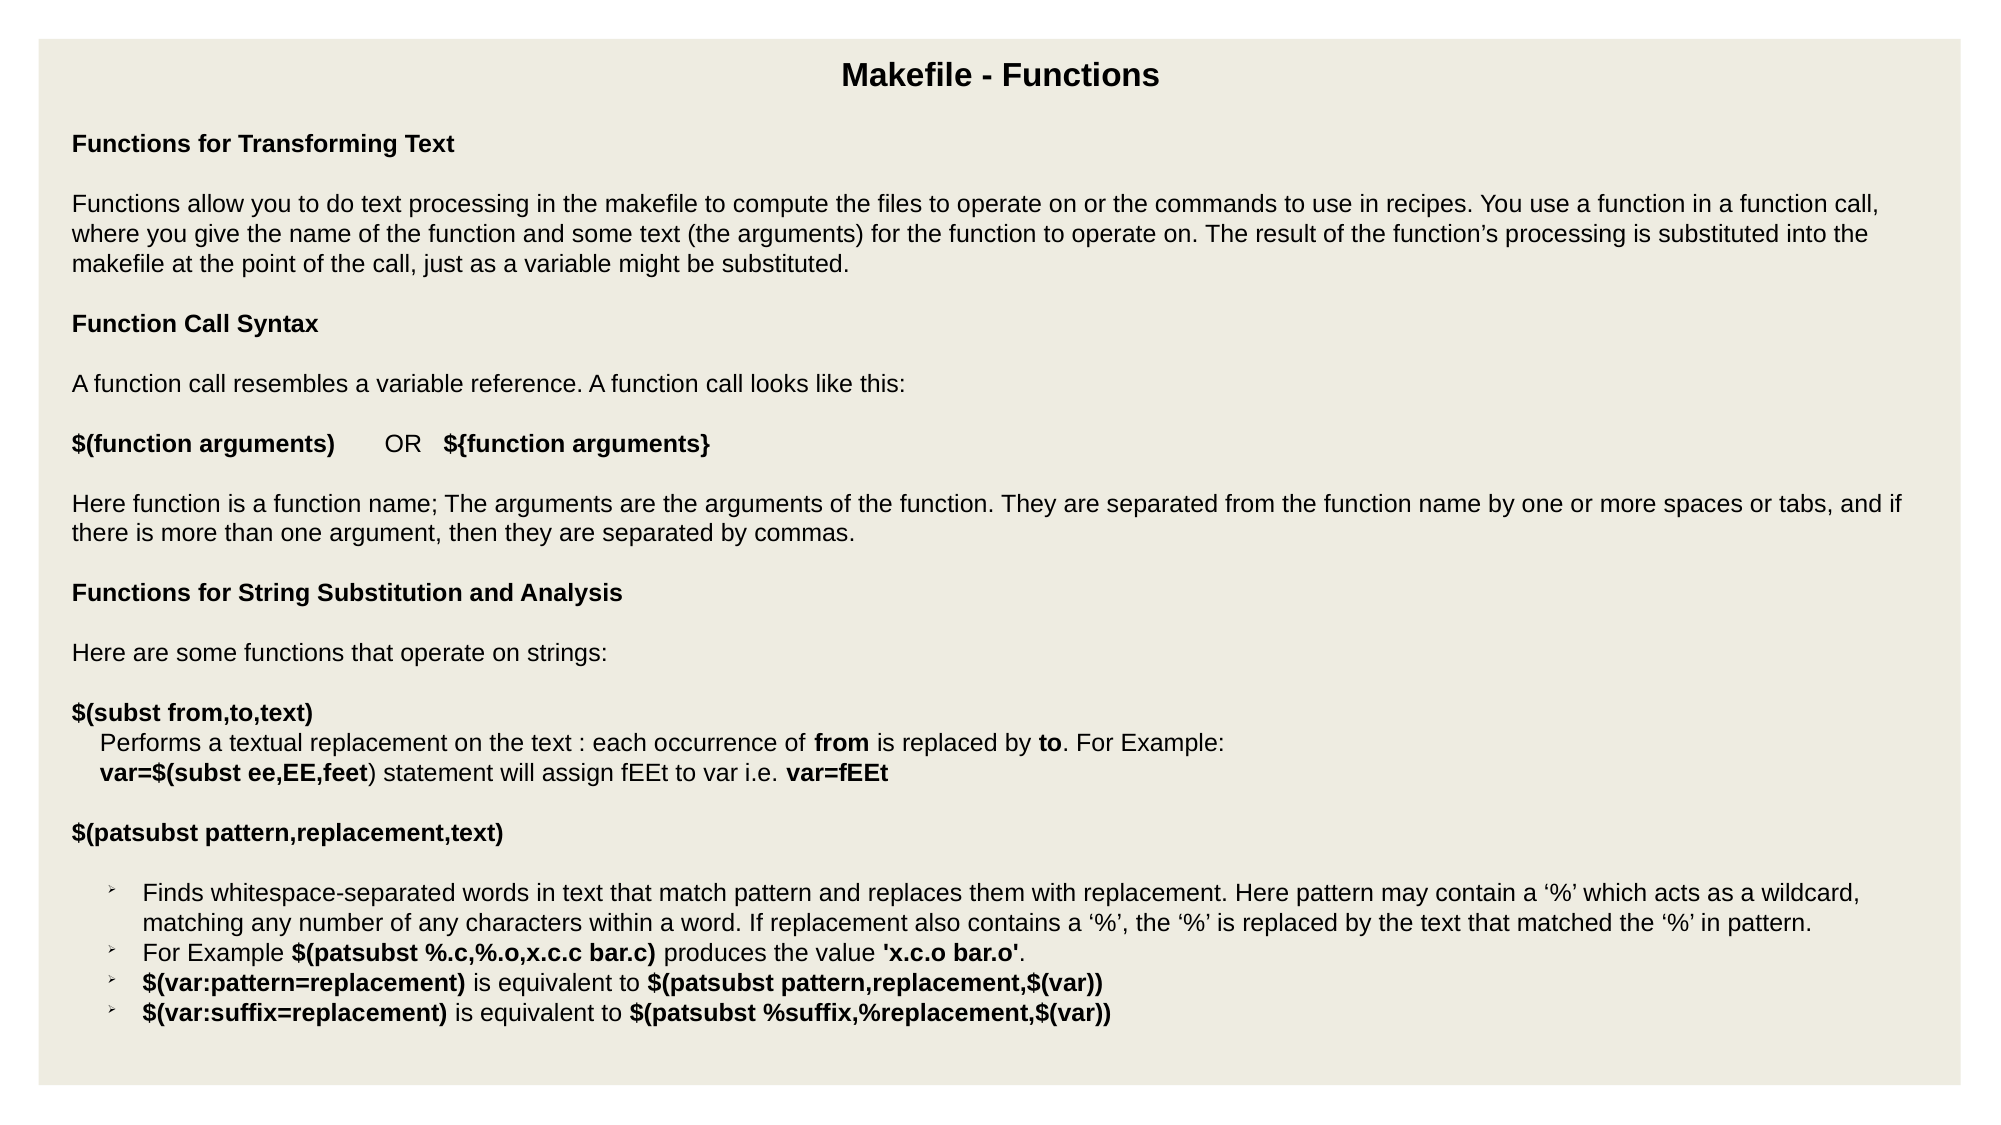

Makefile - Functions
Functions for Transforming Text
Functions allow you to do text processing in the makefile to compute the files to operate on or the commands to use in recipes. You use a function in a function call, where you give the name of the function and some text (the arguments) for the function to operate on. The result of the function’s processing is substituted into the makefile at the point of the call, just as a variable might be substituted.
Function Call Syntax
A function call resembles a variable reference. A function call looks like this:
$(function arguments) OR ${function arguments}
Here function is a function name; The arguments are the arguments of the function. They are separated from the function name by one or more spaces or tabs, and if there is more than one argument, then they are separated by commas.
Functions for String Substitution and Analysis
Here are some functions that operate on strings:
$(subst from,to,text)
 Performs a textual replacement on the text : each occurrence of from is replaced by to. For Example:
 var=$(subst ee,EE,feet) statement will assign fEEt to var i.e. var=fEEt
$(patsubst pattern,replacement,text)
Finds whitespace-separated words in text that match pattern and replaces them with replacement. Here pattern may contain a ‘%’ which acts as a wildcard, matching any number of any characters within a word. If replacement also contains a ‘%’, the ‘%’ is replaced by the text that matched the ‘%’ in pattern.
For Example $(patsubst %.c,%.o,x.c.c bar.c) produces the value 'x.c.o bar.o'.
$(var:pattern=replacement) is equivalent to $(patsubst pattern,replacement,$(var))
$(var:suffix=replacement) is equivalent to $(patsubst %suffix,%replacement,$(var))